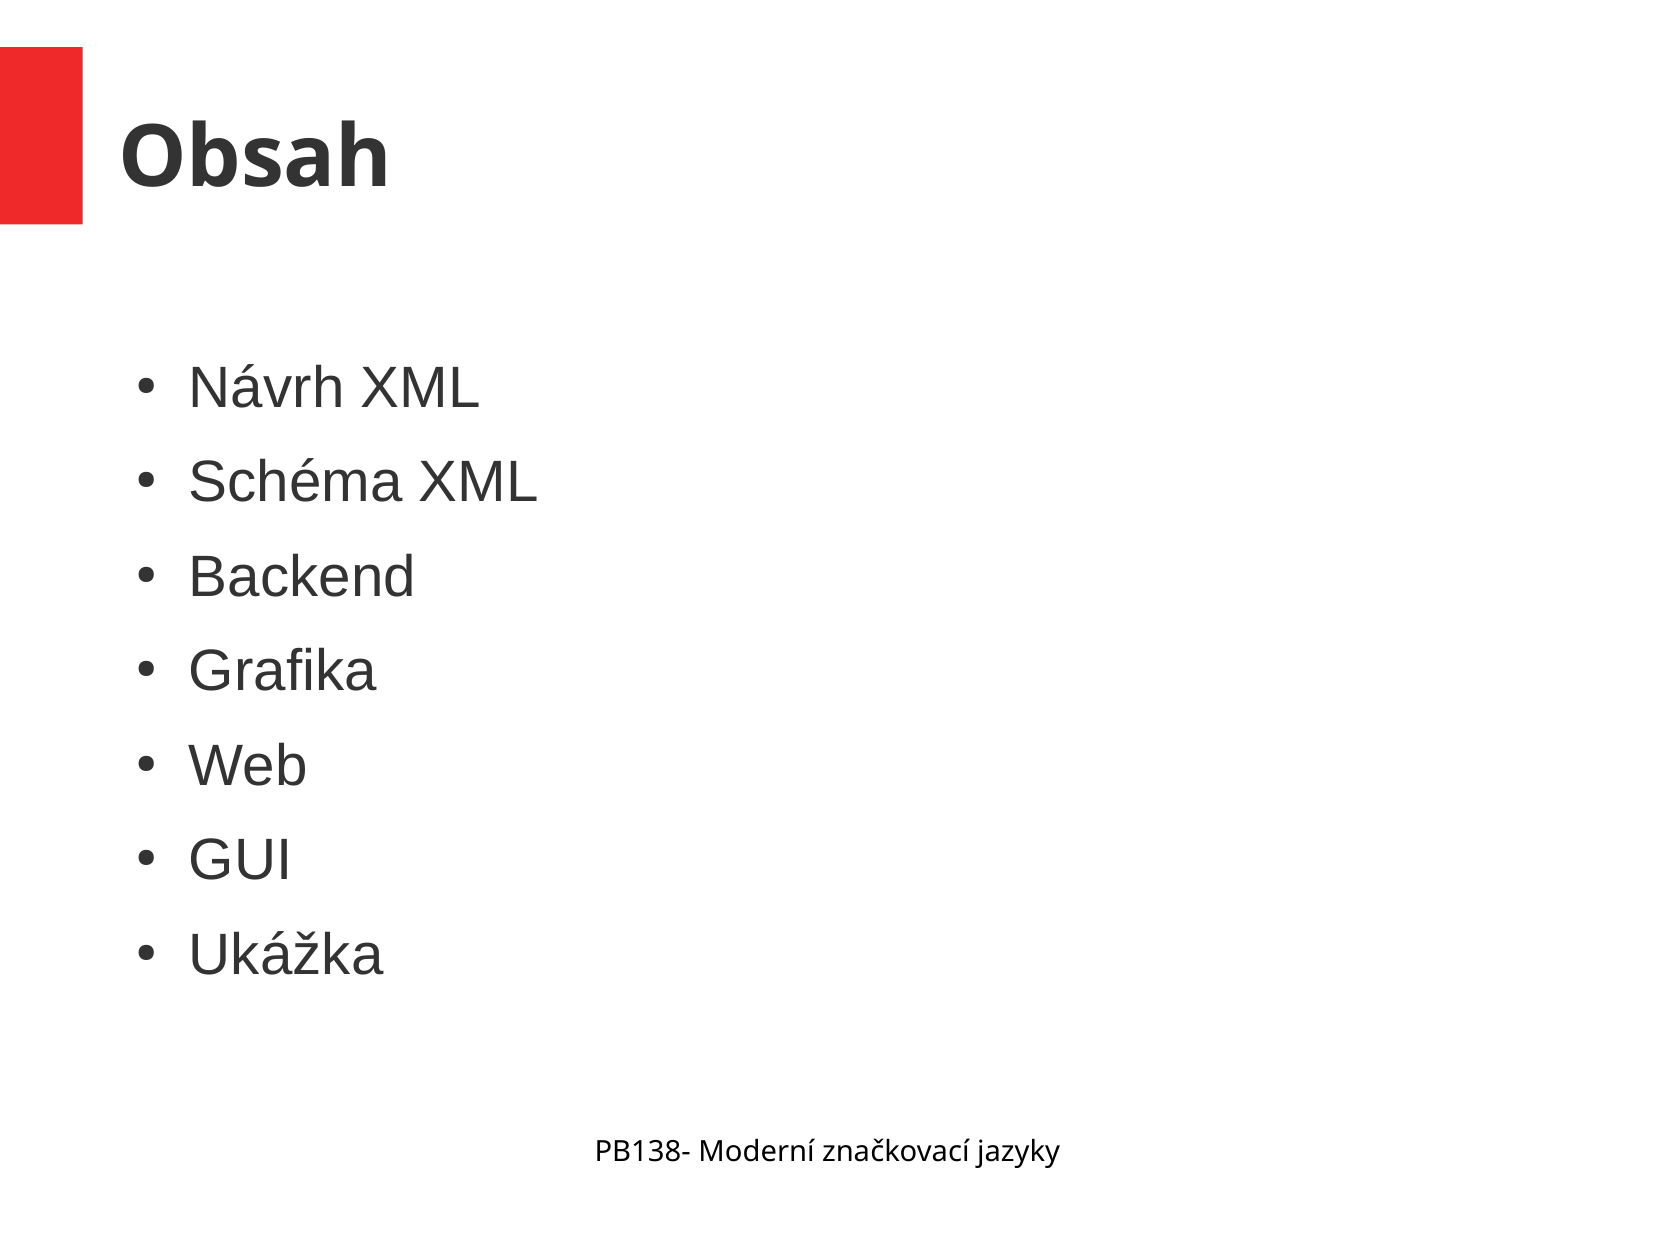

# Obsah
Návrh XML
Schéma XML
Backend
Grafika
Web
GUI
Ukážka
PB138- Moderní značkovací jazyky